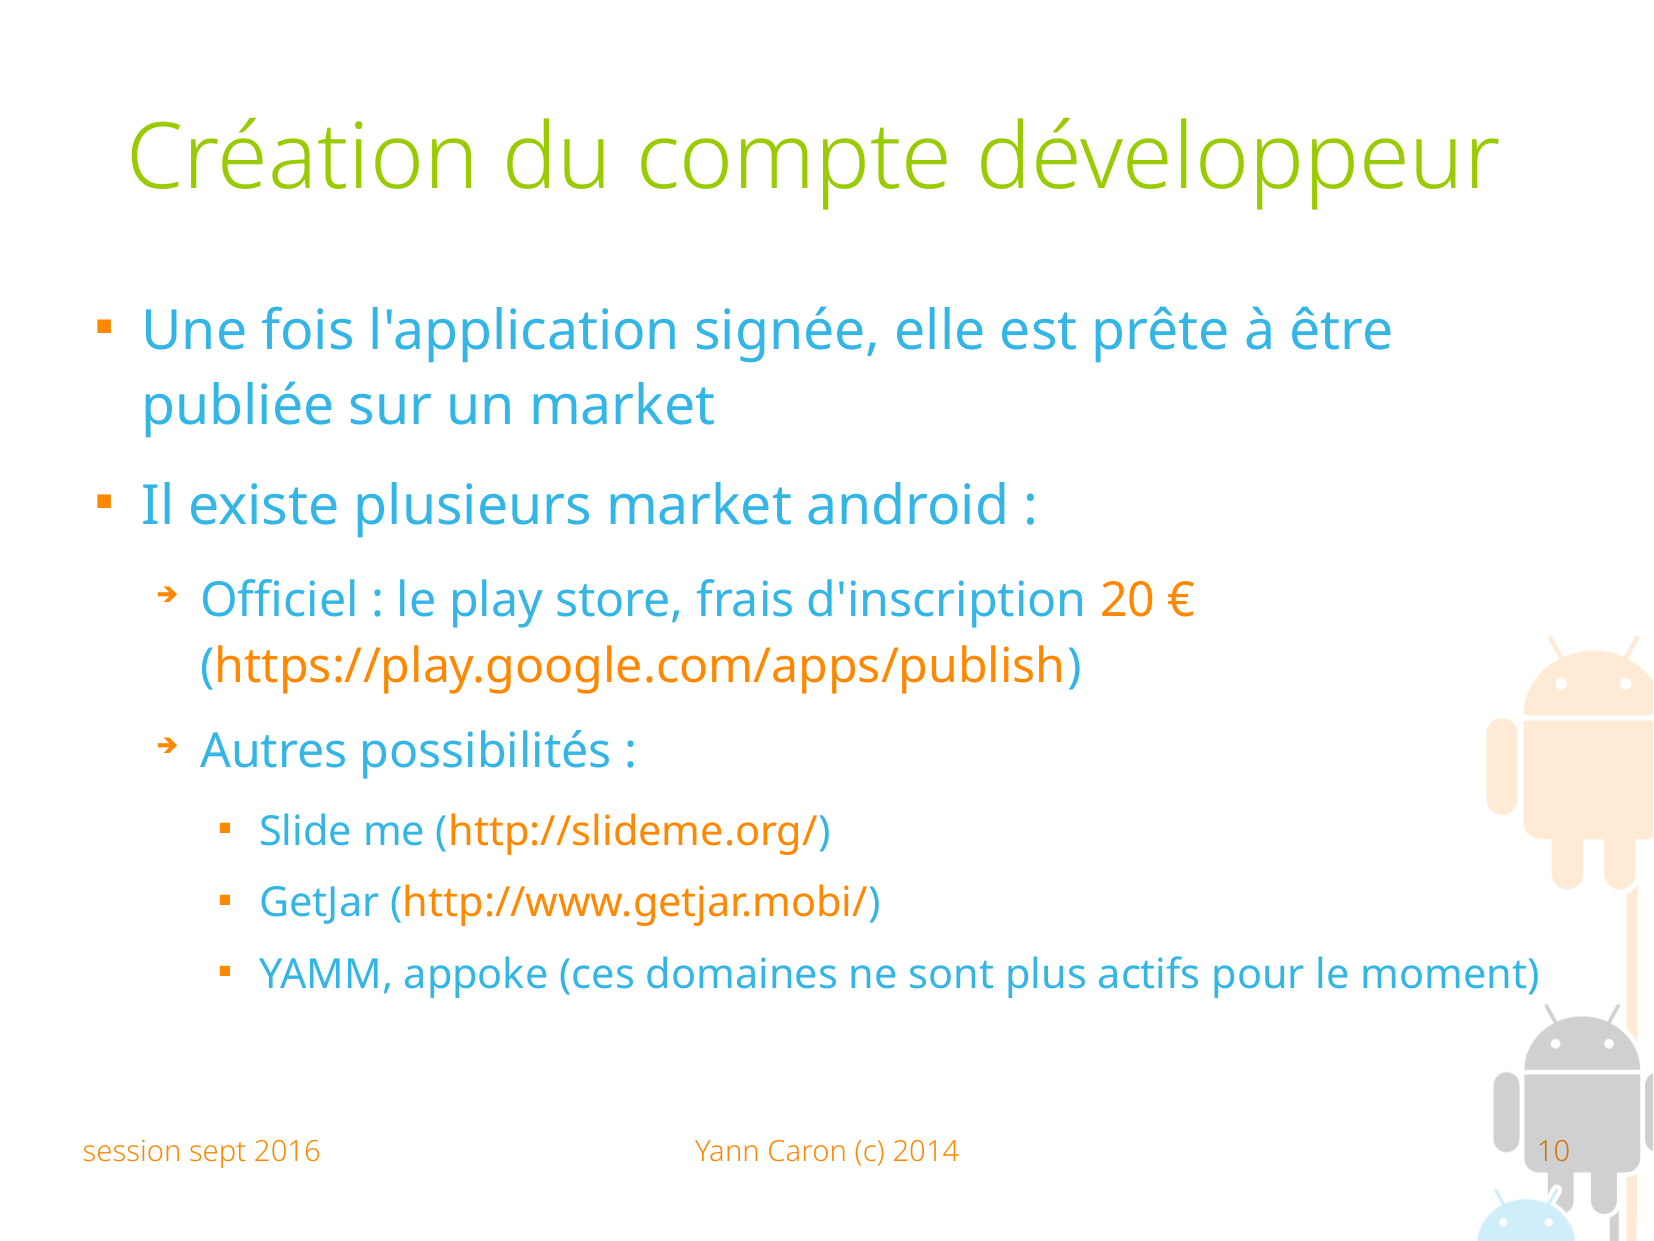

# Création du compte développeur
Une fois l'application signée, elle est prête à être publiée sur un market
Il existe plusieurs market android :
Officiel : le play store, frais d'inscription 20 € (https://play.google.com/apps/publish)
Autres possibilités :
Slide me (http://slideme.org/)
GetJar (http://www.getjar.mobi/)
YAMM, appoke (ces domaines ne sont plus actifs pour le moment)
session sept 2016
Yann Caron (c) 2014
10